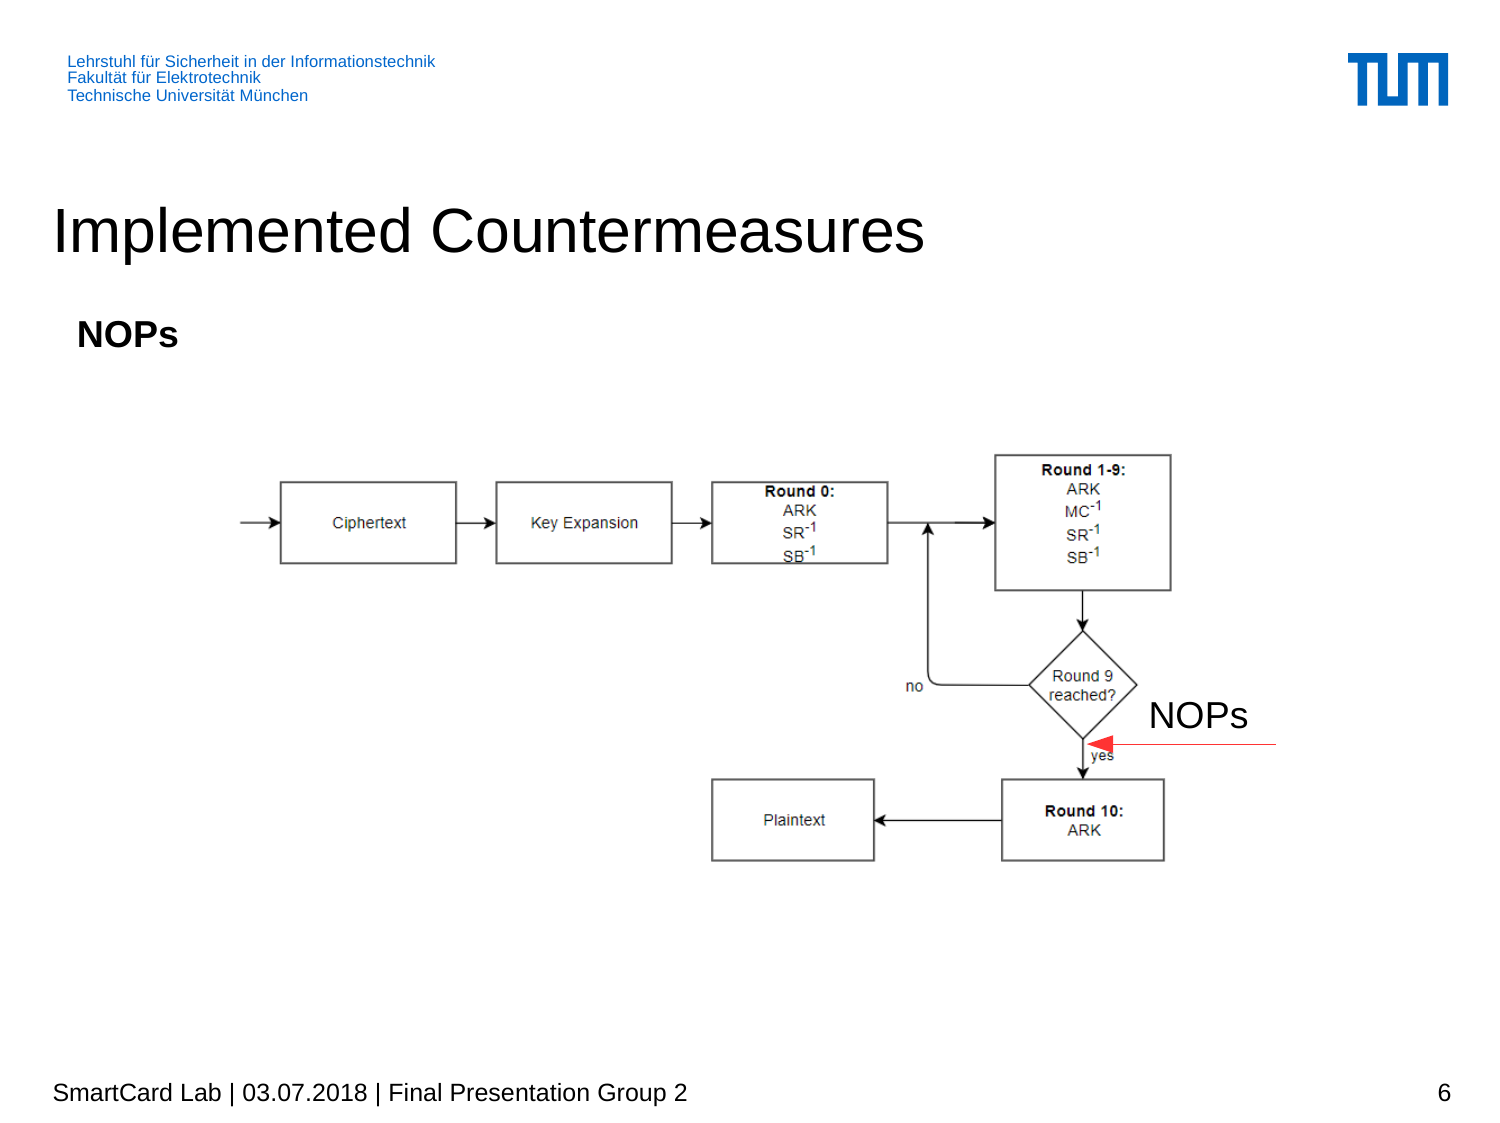

# Implemented Countermeasures
NOPs
NOPs
SmartCard Lab | 03.07.2018 | Final Presentation Group 2
6